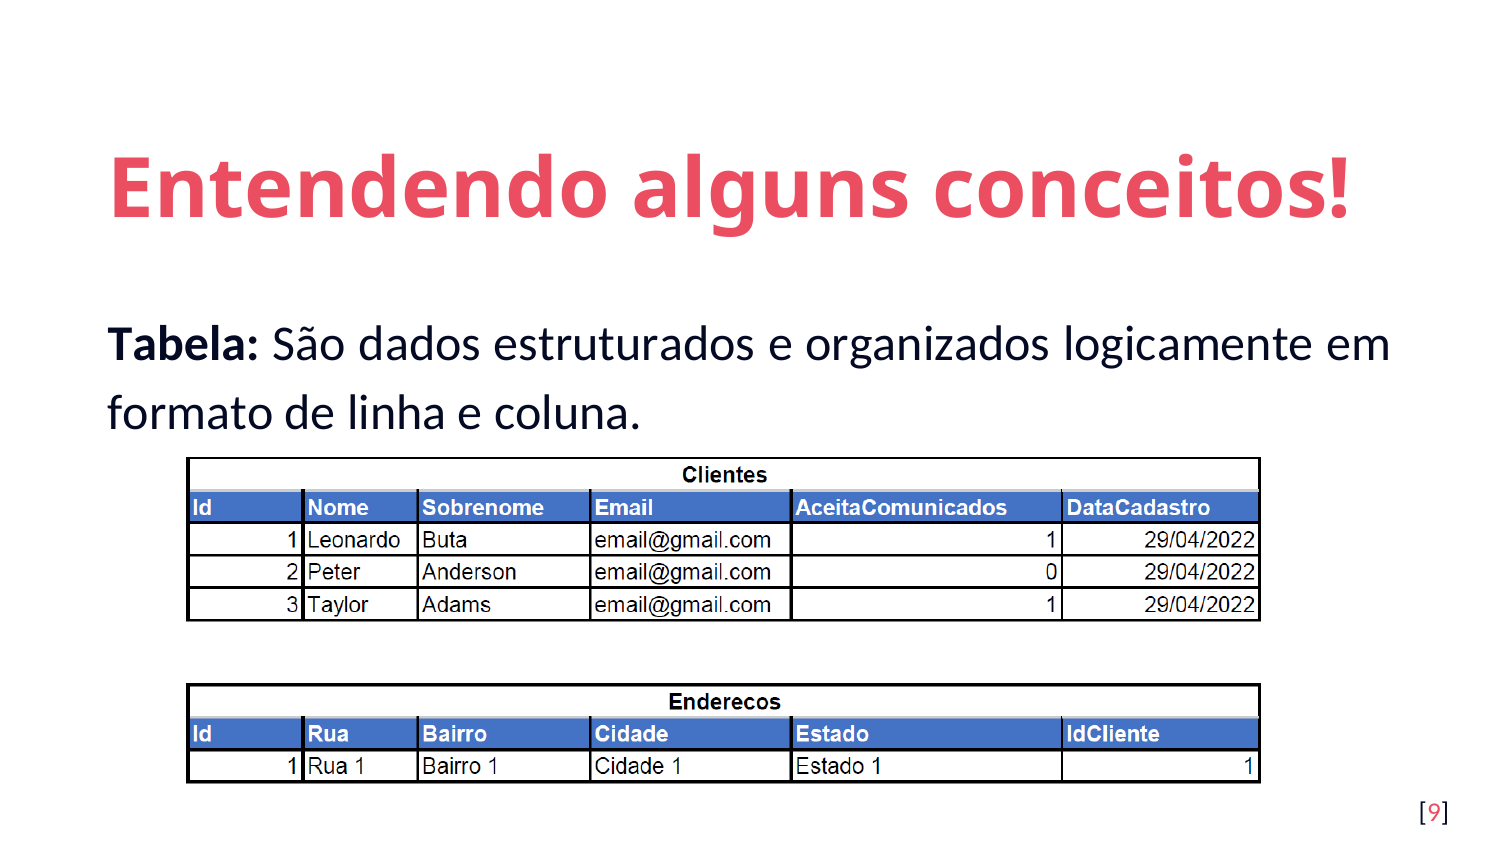

Entendendo alguns conceitos!
Tabela: São dados estruturados e organizados logicamente em formato de linha e coluna.